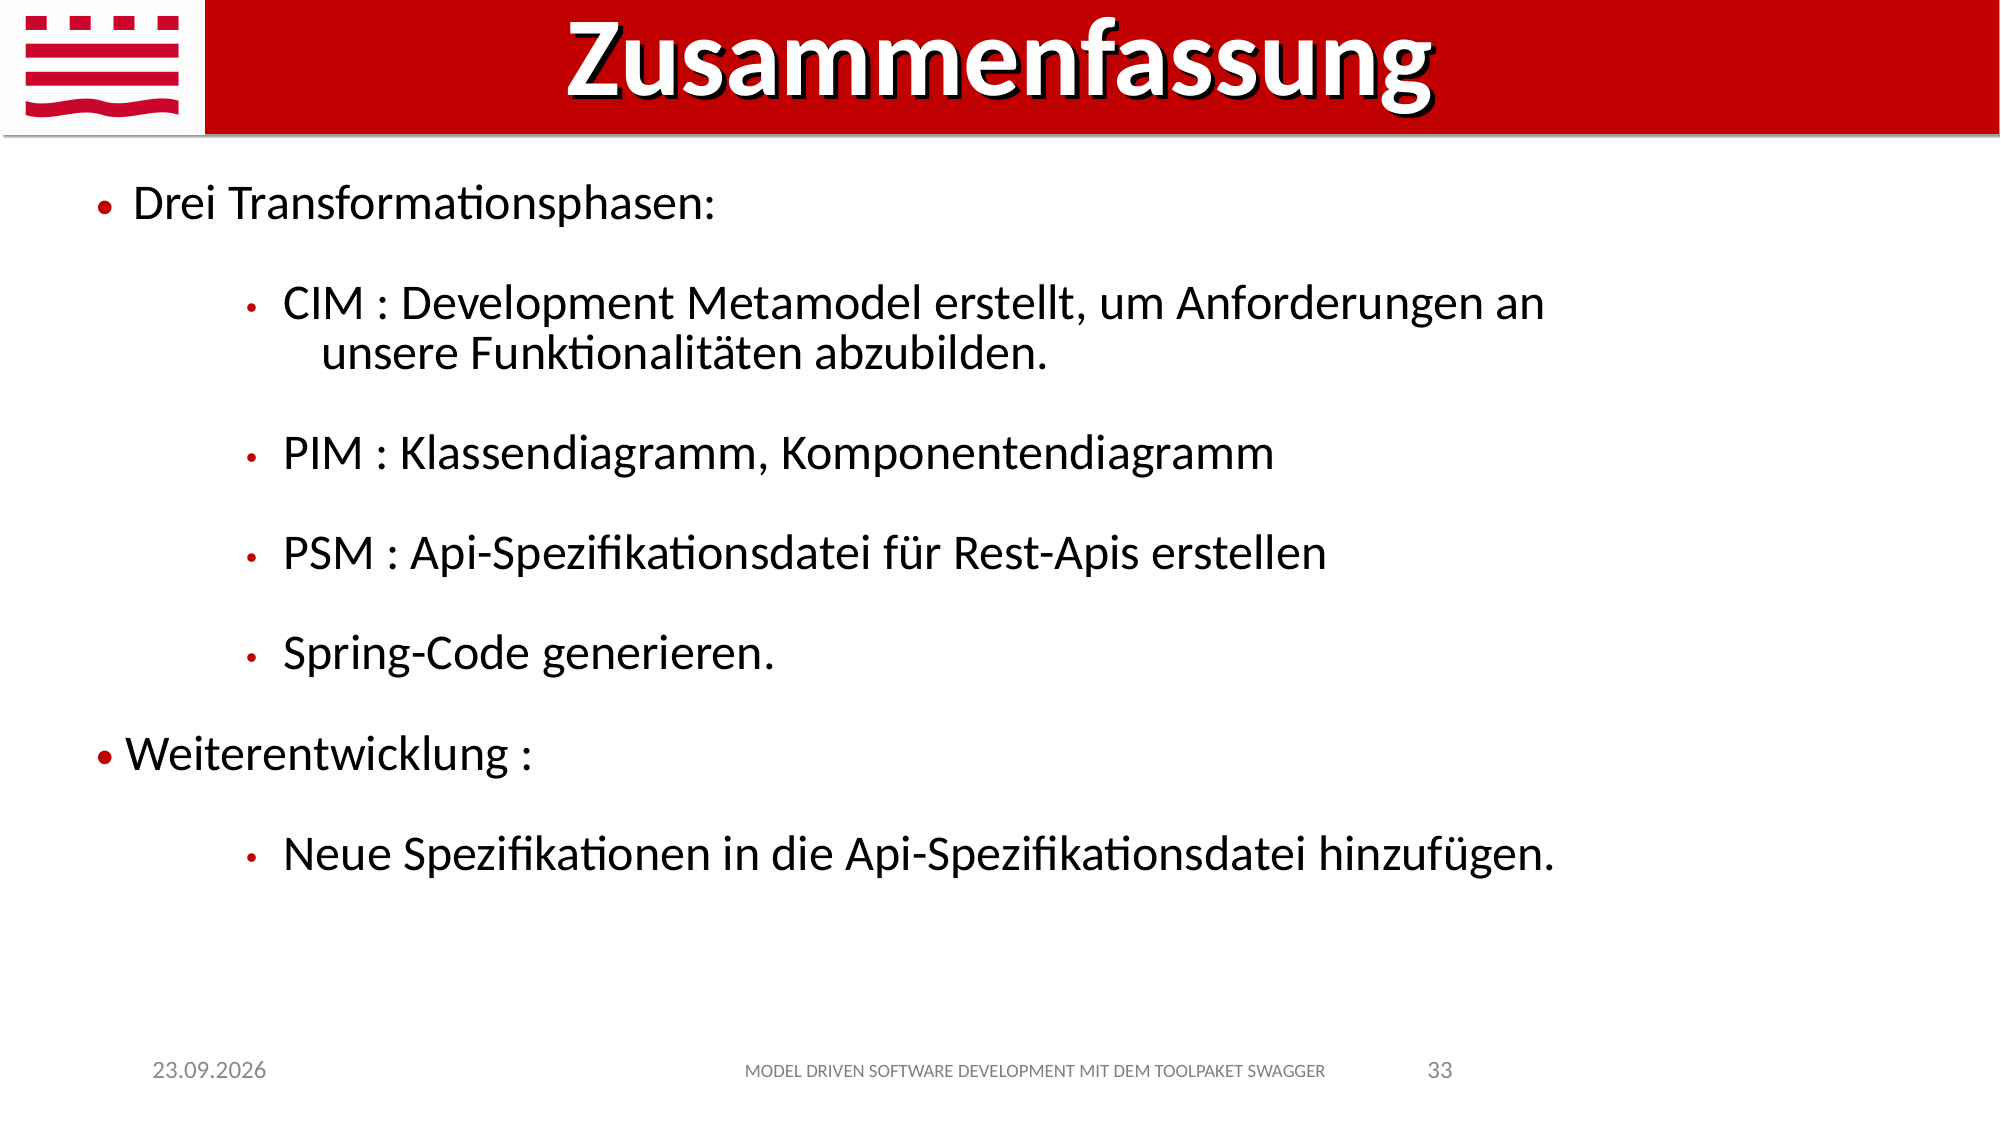

Zusammenfassung
# Drei Transformationsphasen:
CIM : Development Metamodel erstellt, um Anforderungen an unsere Funktionalitäten abzubilden.
PIM : Klassendiagramm, Komponentendiagramm
PSM : Api-Spezifikationsdatei für Rest-Apis erstellen
Spring-Code generieren.
Weiterentwicklung :
Neue Spezifikationen in die Api-Spezifikationsdatei hinzufügen.
MODEL DRIVEN SOFTWARE DEVELOPMENT MIT DEM TOOLPAKET SWAGGER
31